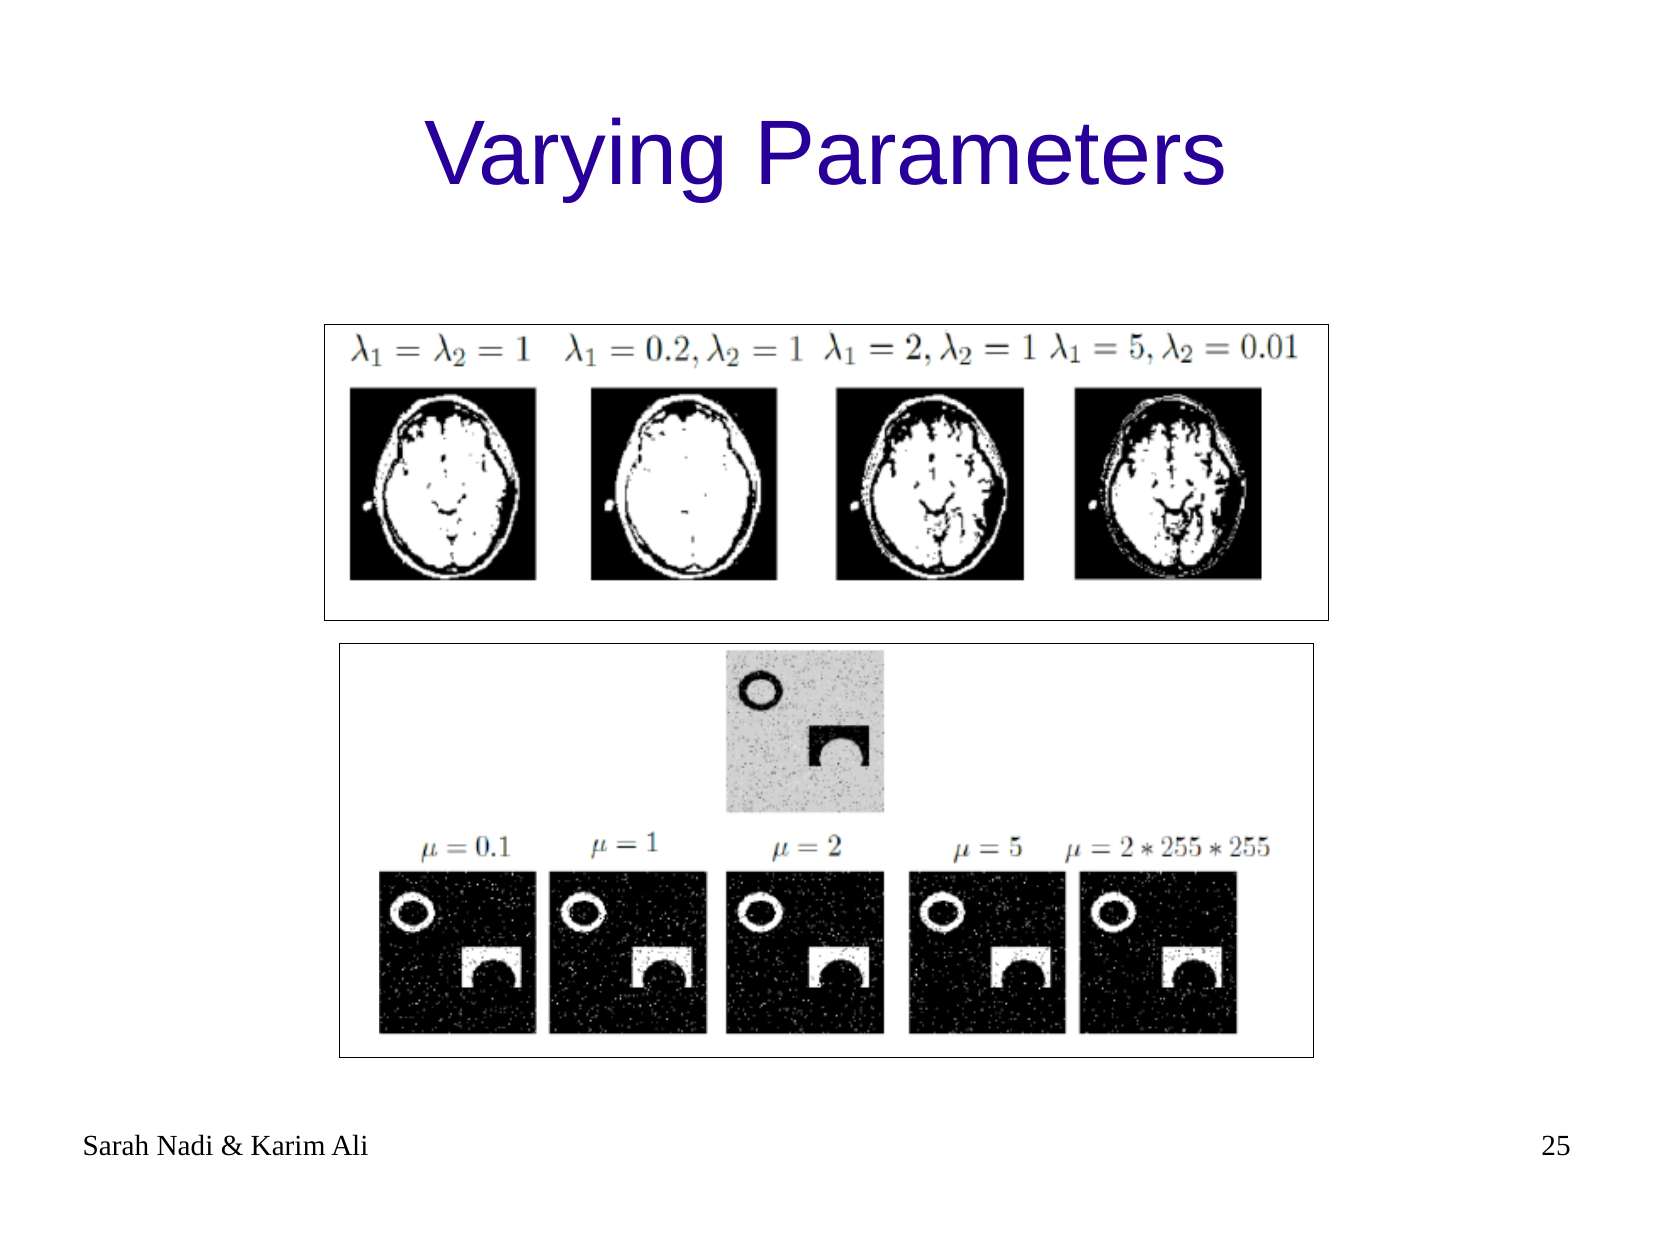

# Varying Parameters
Sarah Nadi & Karim Ali
25